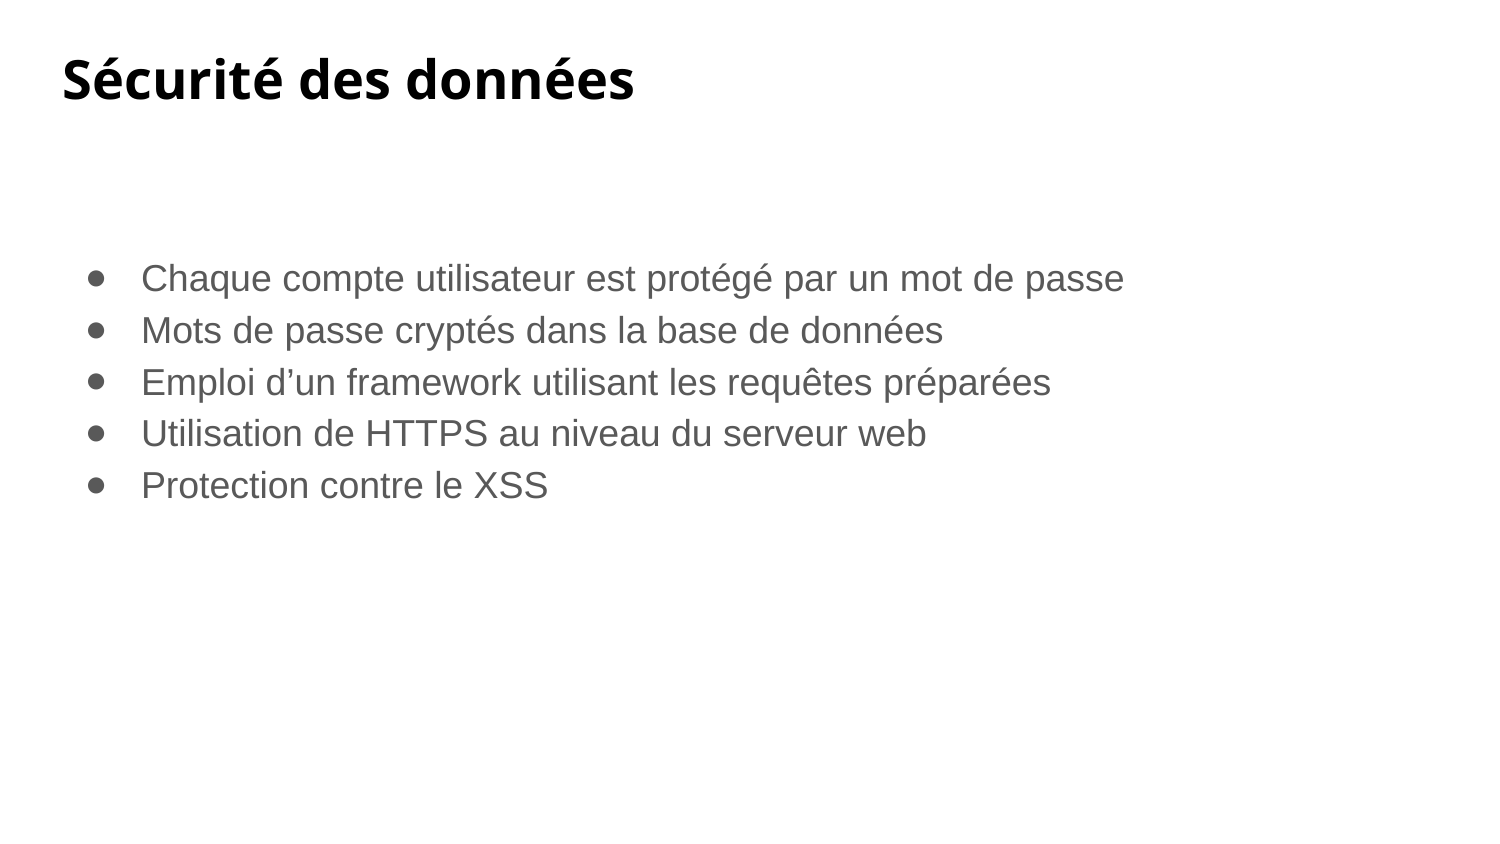

Sécurité des données
# Chaque compte utilisateur est protégé par un mot de passe
Mots de passe cryptés dans la base de données
Emploi d’un framework utilisant les requêtes préparées
Utilisation de HTTPS au niveau du serveur web
Protection contre le XSS